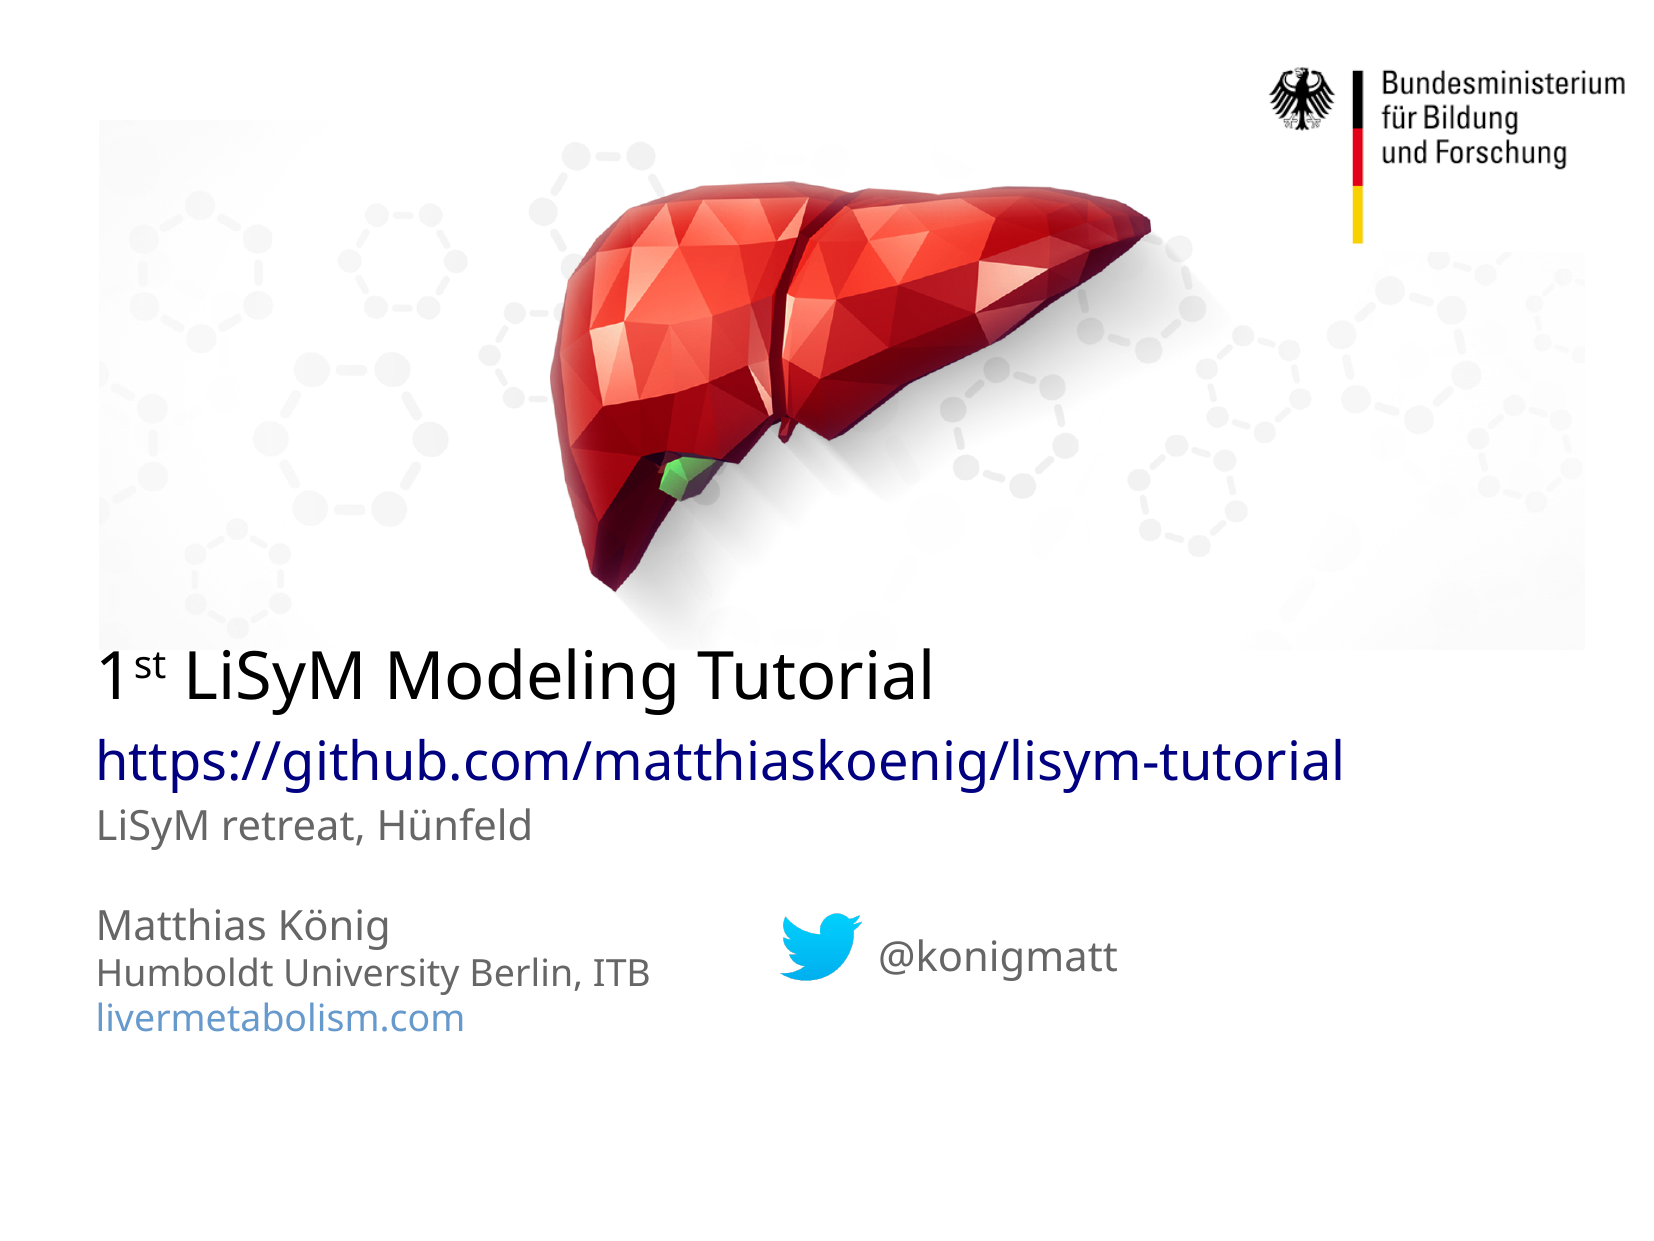

1st LiSyM Modeling Tutorial
https://github.com/matthiaskoenig/lisym-tutorial
LiSyM retreat, Hünfeld
Matthias König
Humboldt University Berlin, ITB
livermetabolism.com
@konigmatt